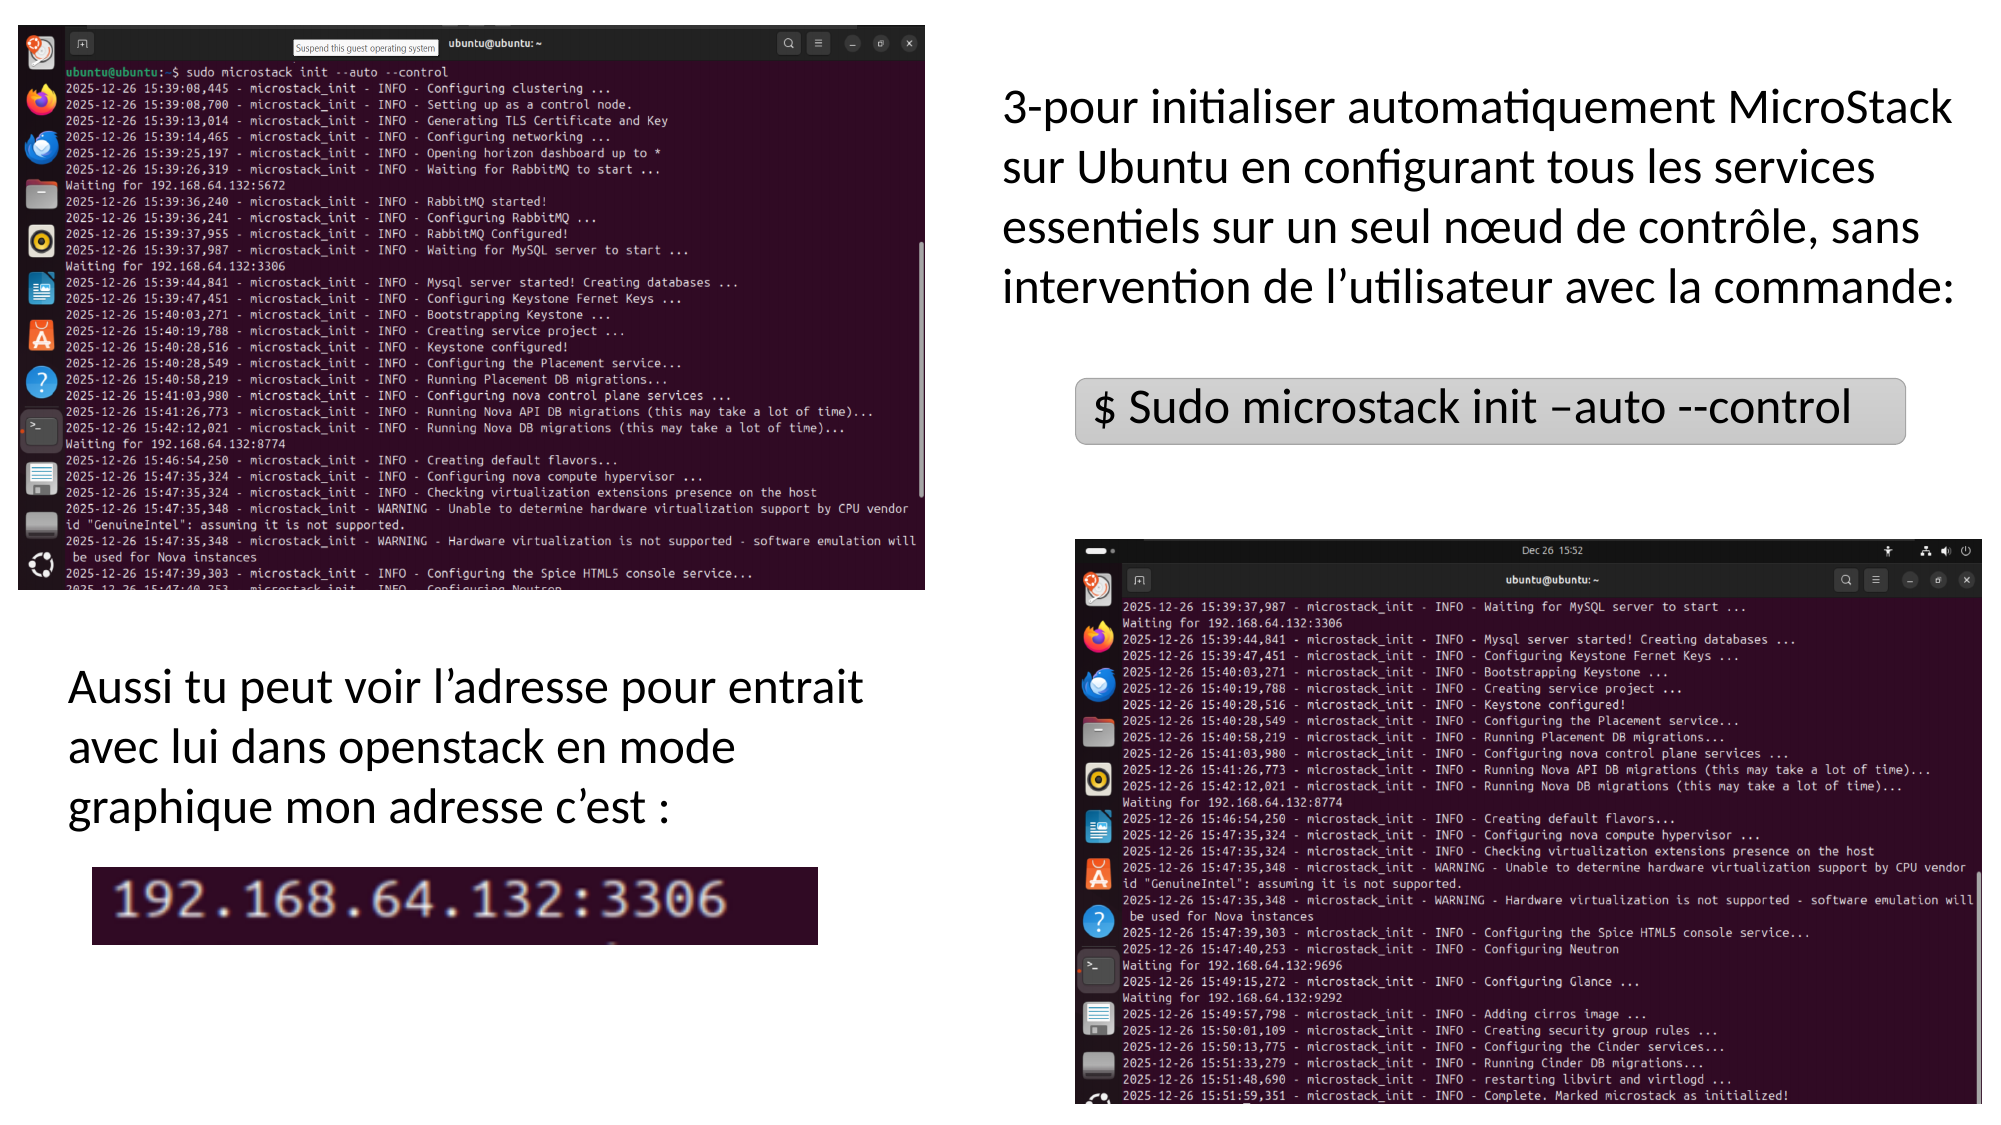

#
3-pour initialiser automatiquement MicroStack sur Ubuntu en configurant tous les services essentiels sur un seul nœud de contrôle, sans intervention de l’utilisateur avec la commande:
 $ Sudo microstack init –auto --control
Aussi tu peut voir l’adresse pour entrait avec lui dans openstack en mode graphique mon adresse c’est :